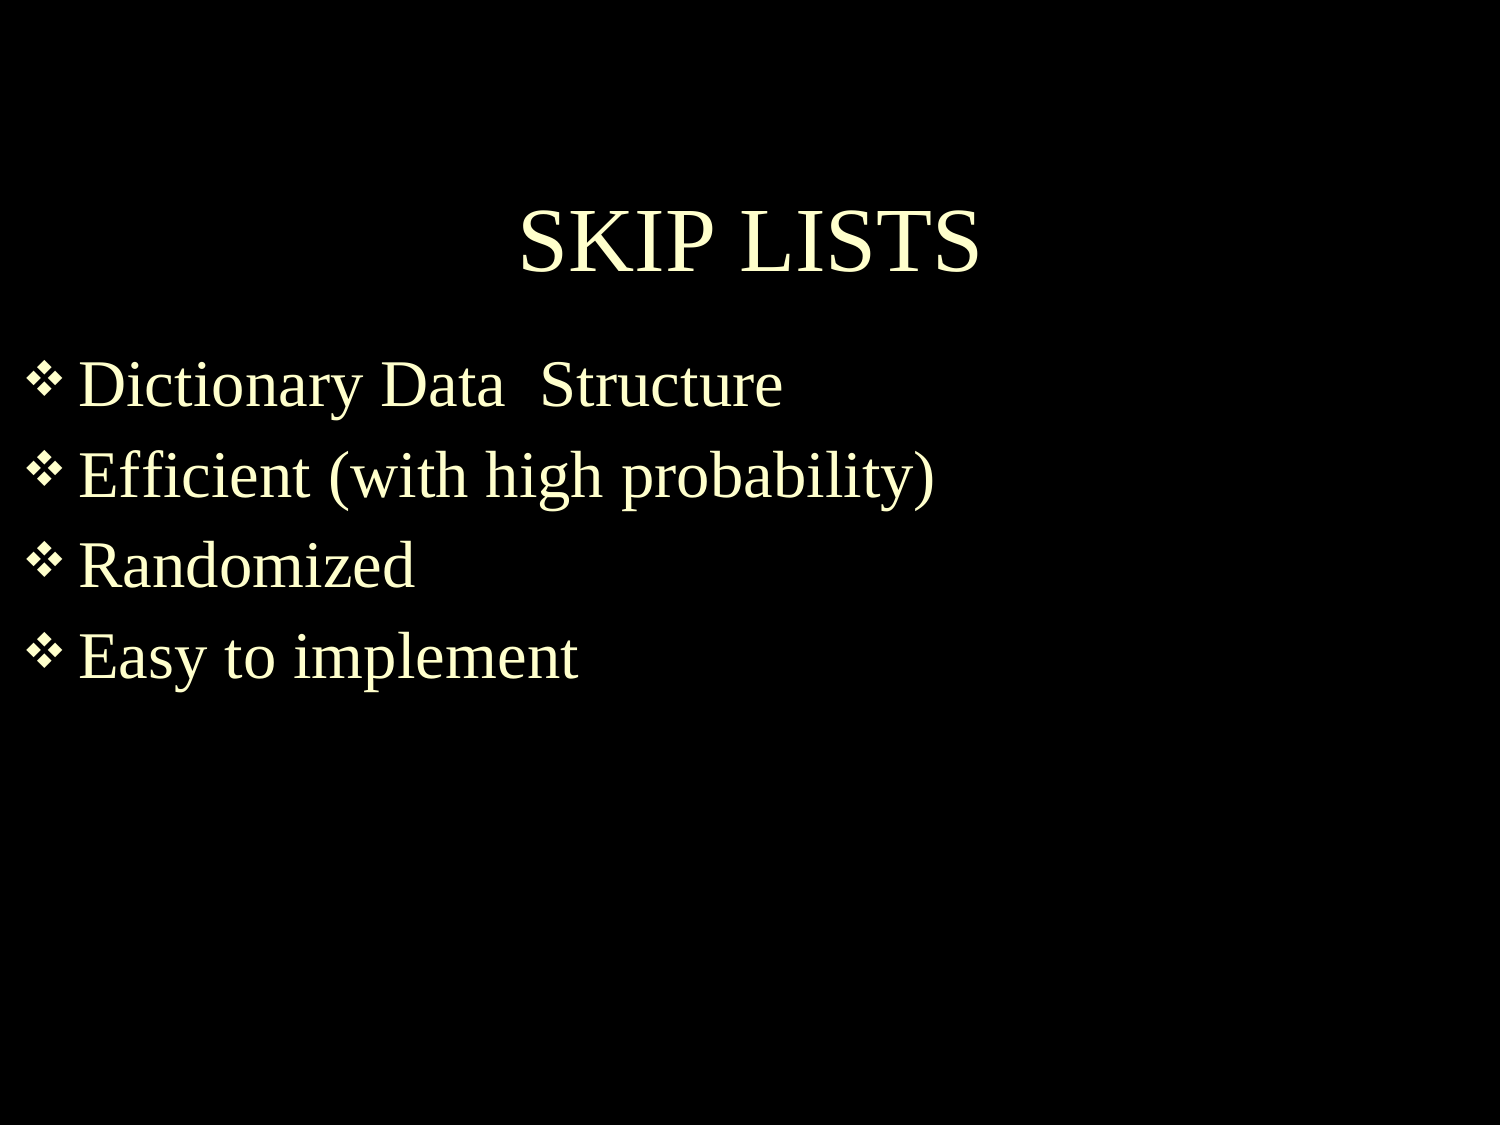

# SKIP LISTS
Dictionary Data Structure
Efficient (with high probability)
Randomized
Easy to implement